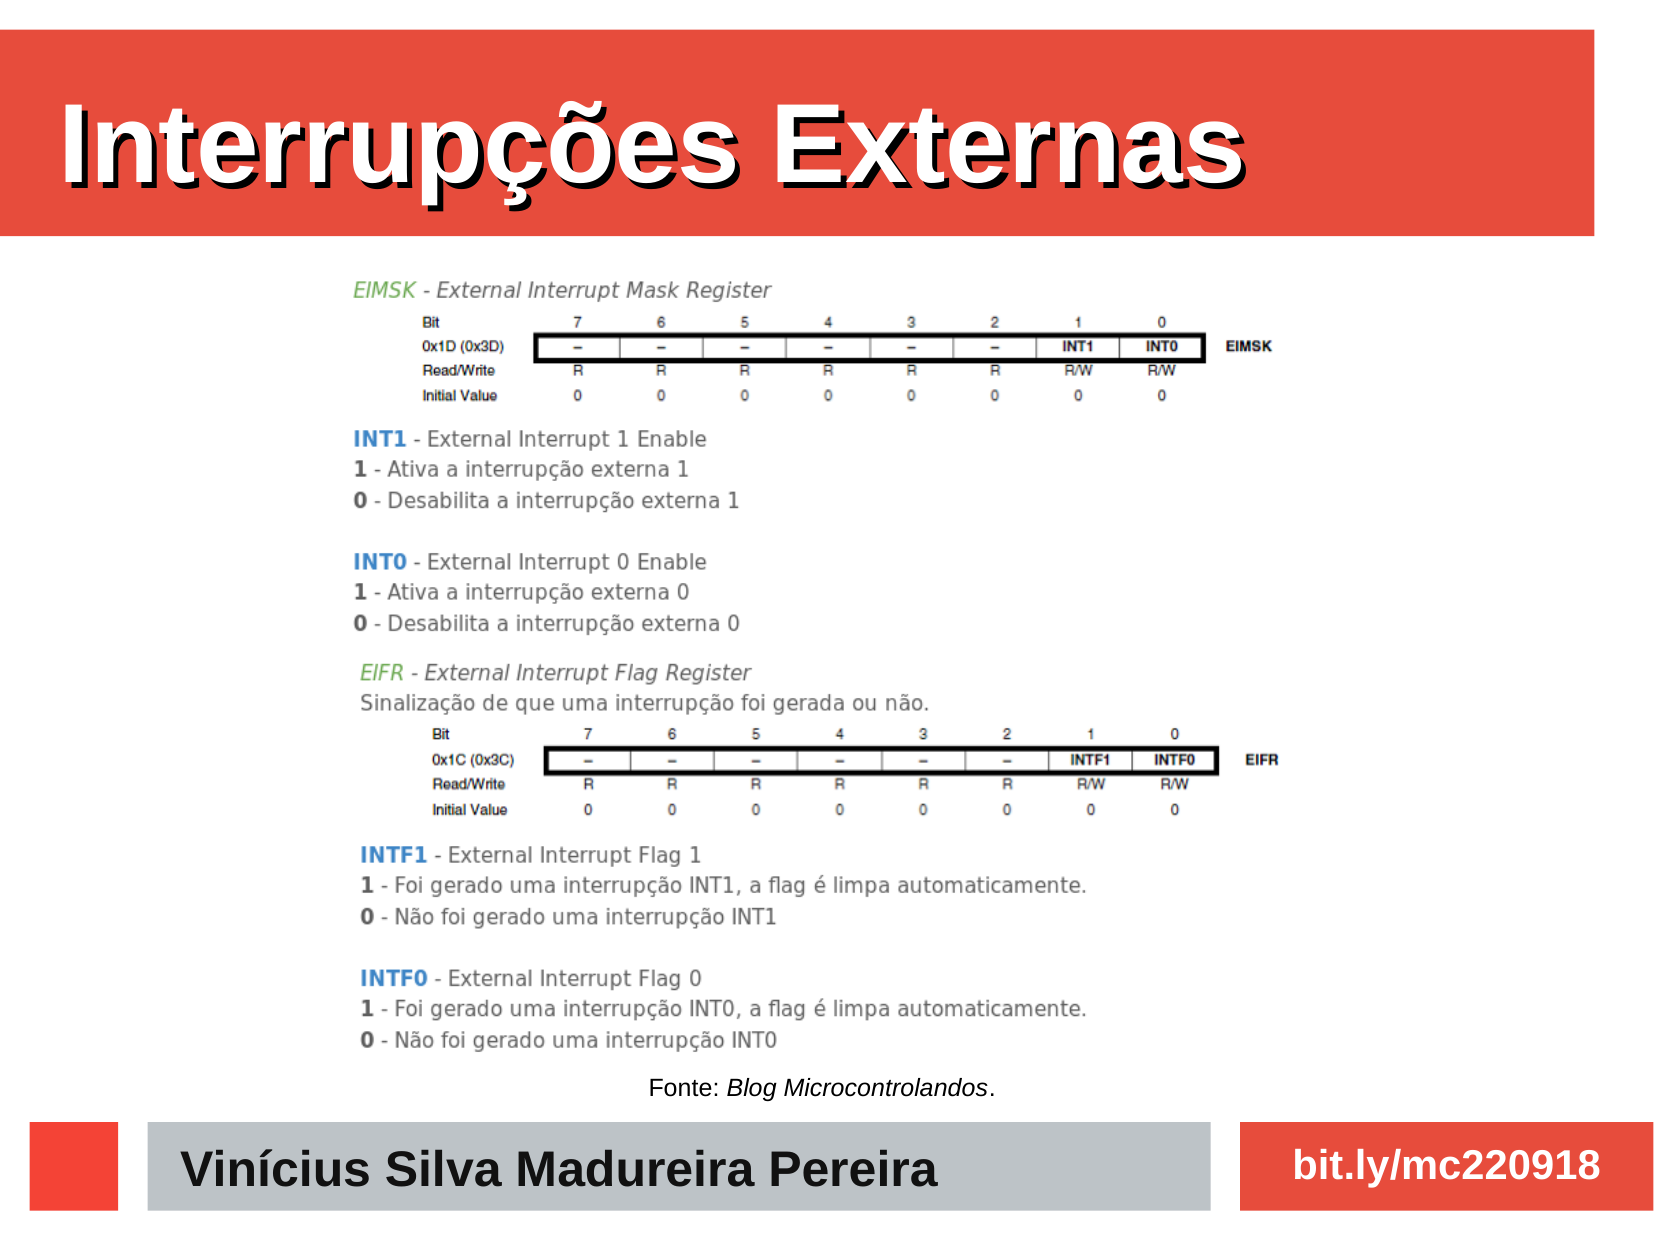

# Interrupções Externas
Fonte: Blog Microcontrolandos.
Vinícius Silva Madureira Pereira
bit.ly/mc220918